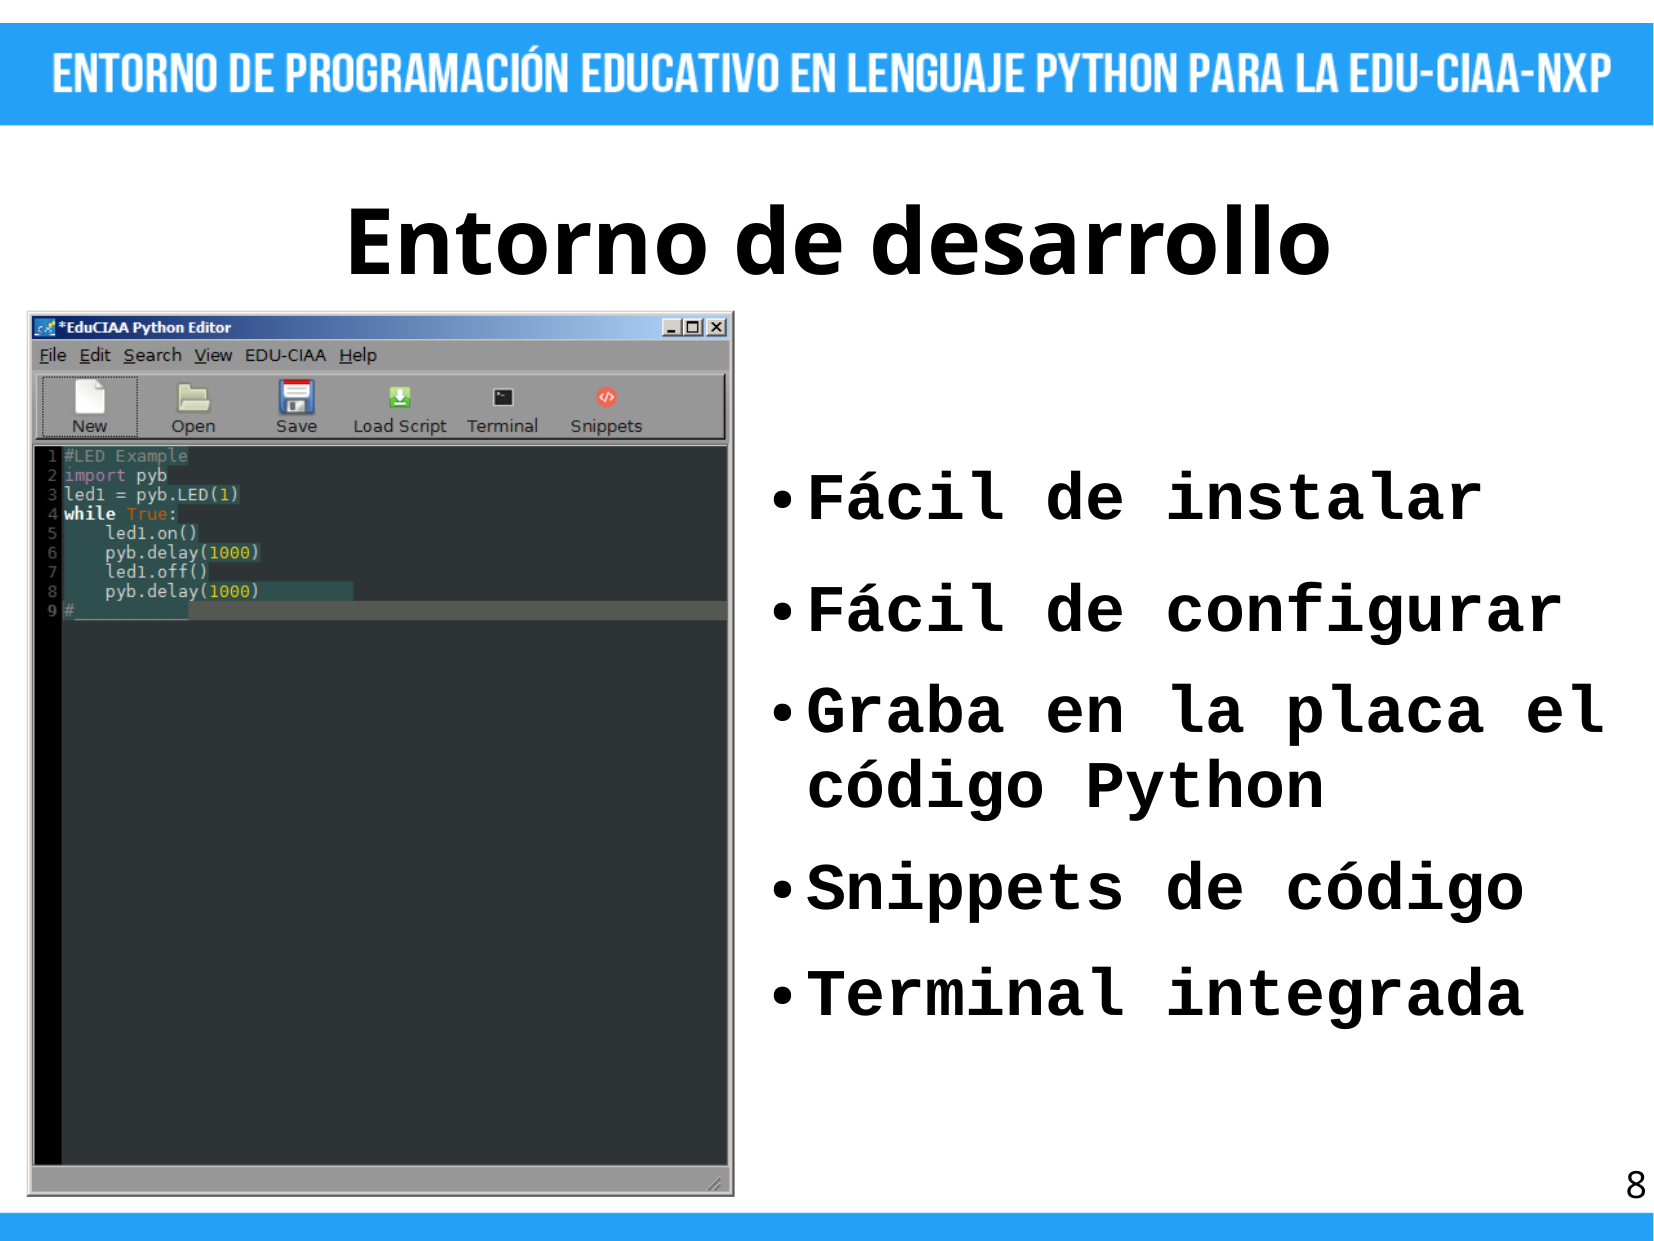

# Entorno de desarrollo
Fácil de instalar
Fácil de configurar
Graba en la placa el
código Python
Snippets de código
Terminal integrada
8